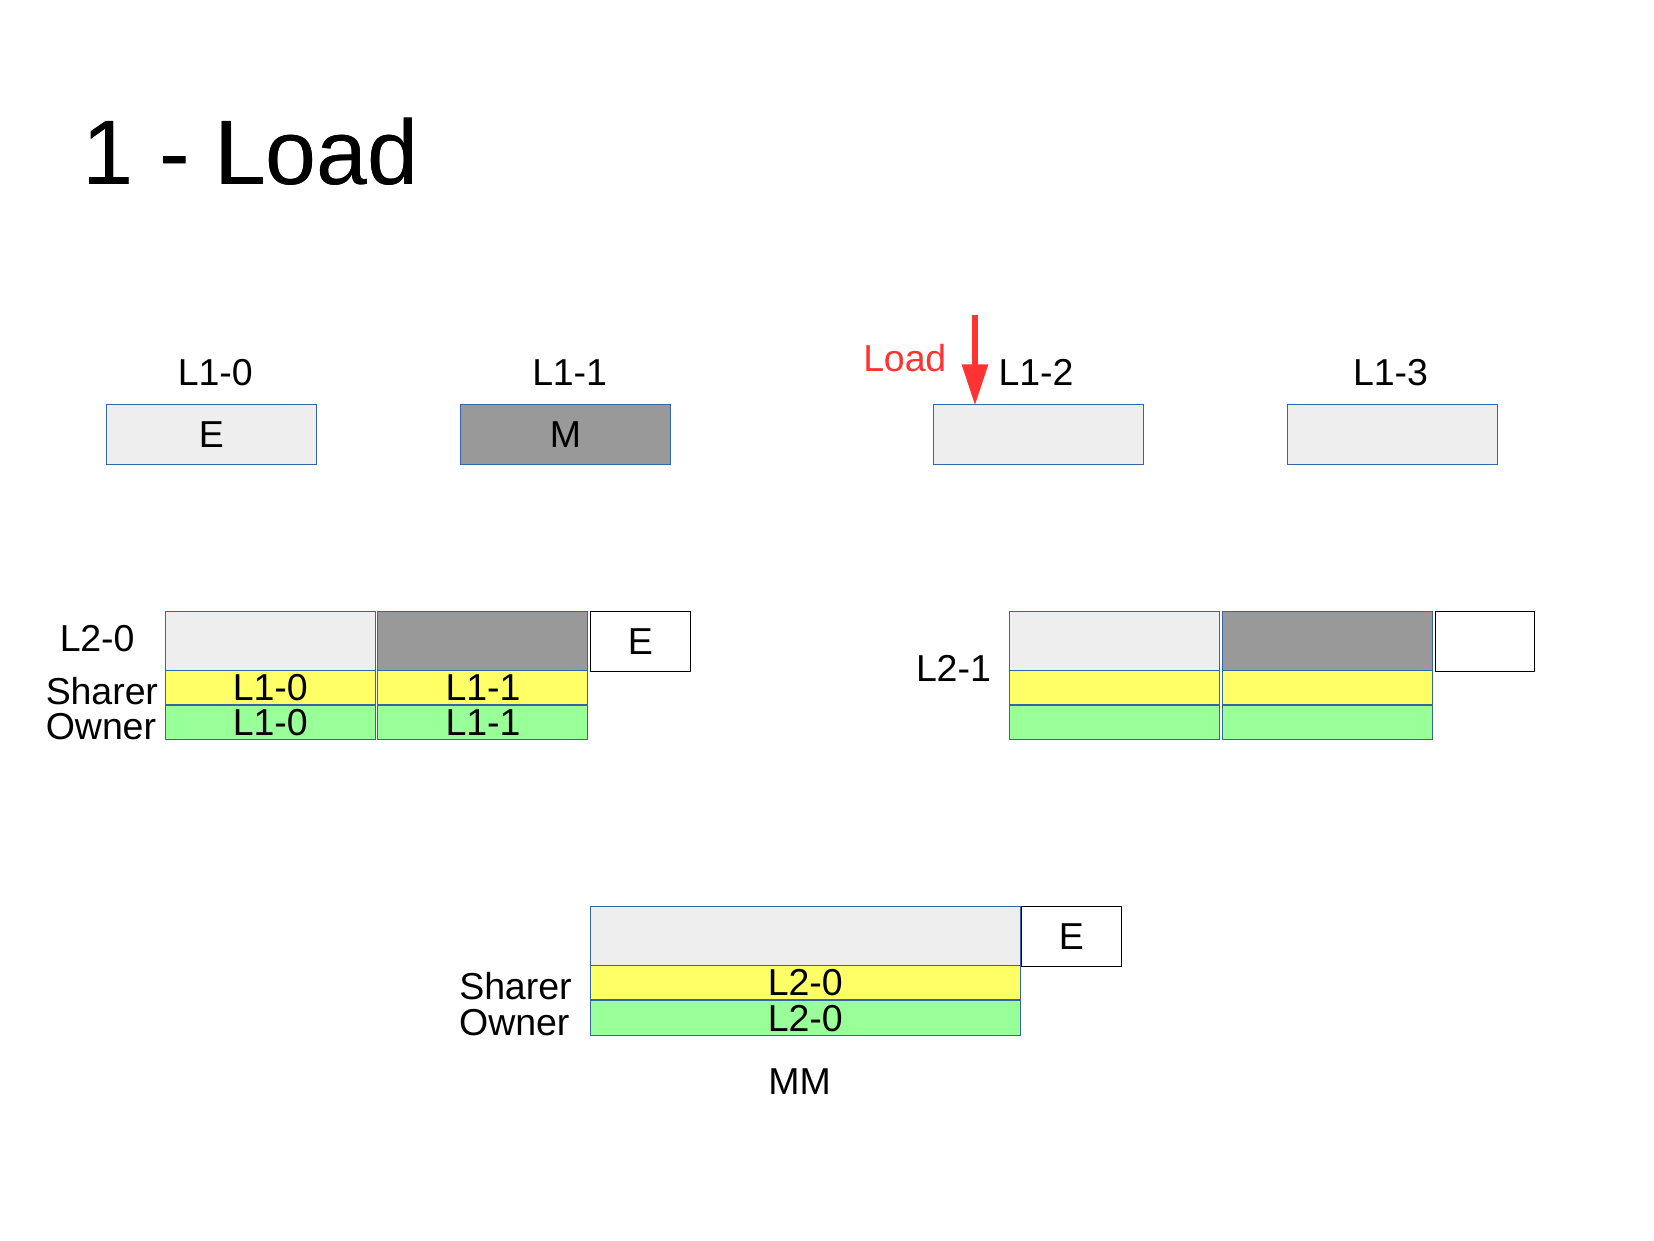

# 1 - Load
1 - Load
Load
L1-0
L1-1
L1-2
L1-3
E
M
L2-0
E
L2-1
Sharer
L1-0
L1-1
Owner
L1-0
L1-1
E
Sharer
L2-0
Owner
L2-0
MM